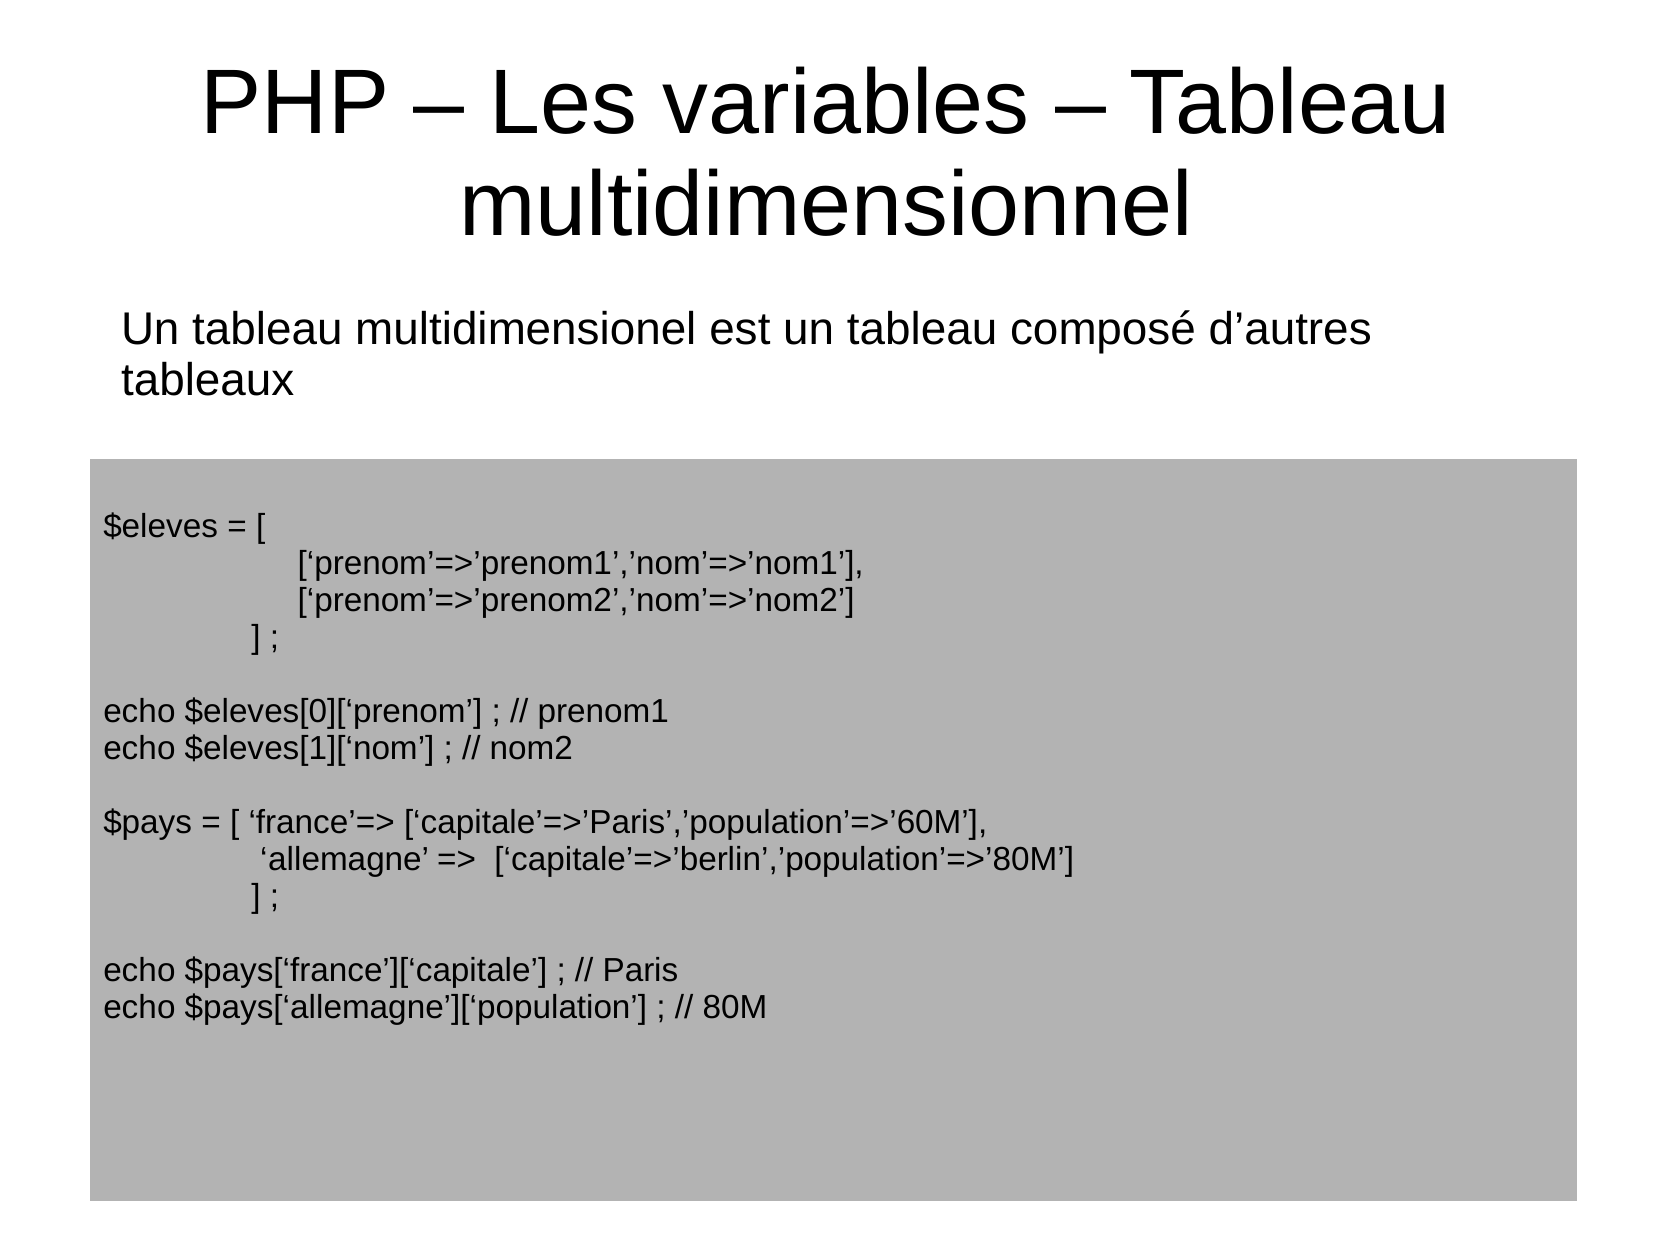

# PHP – Les variables – Tableau multidimensionnel
Un tableau multidimensionel est un tableau composé d’autres tableaux
| $eleves = [ [‘prenom’=>’prenom1’,’nom’=>’nom1’], [‘prenom’=>’prenom2’,’nom’=>’nom2’] ] ; echo $eleves[0][‘prenom’] ; // prenom1 echo $eleves[1][‘nom’] ; // nom2 $pays = [ ‘france’=> [‘capitale’=>’Paris’,’population’=>’60M’], ‘allemagne’ => [‘capitale’=>’berlin’,’population’=>’80M’] ] ; echo $pays[‘france’][‘capitale’] ; // Paris echo $pays[‘allemagne’][‘population’] ; // 80M |
| --- |